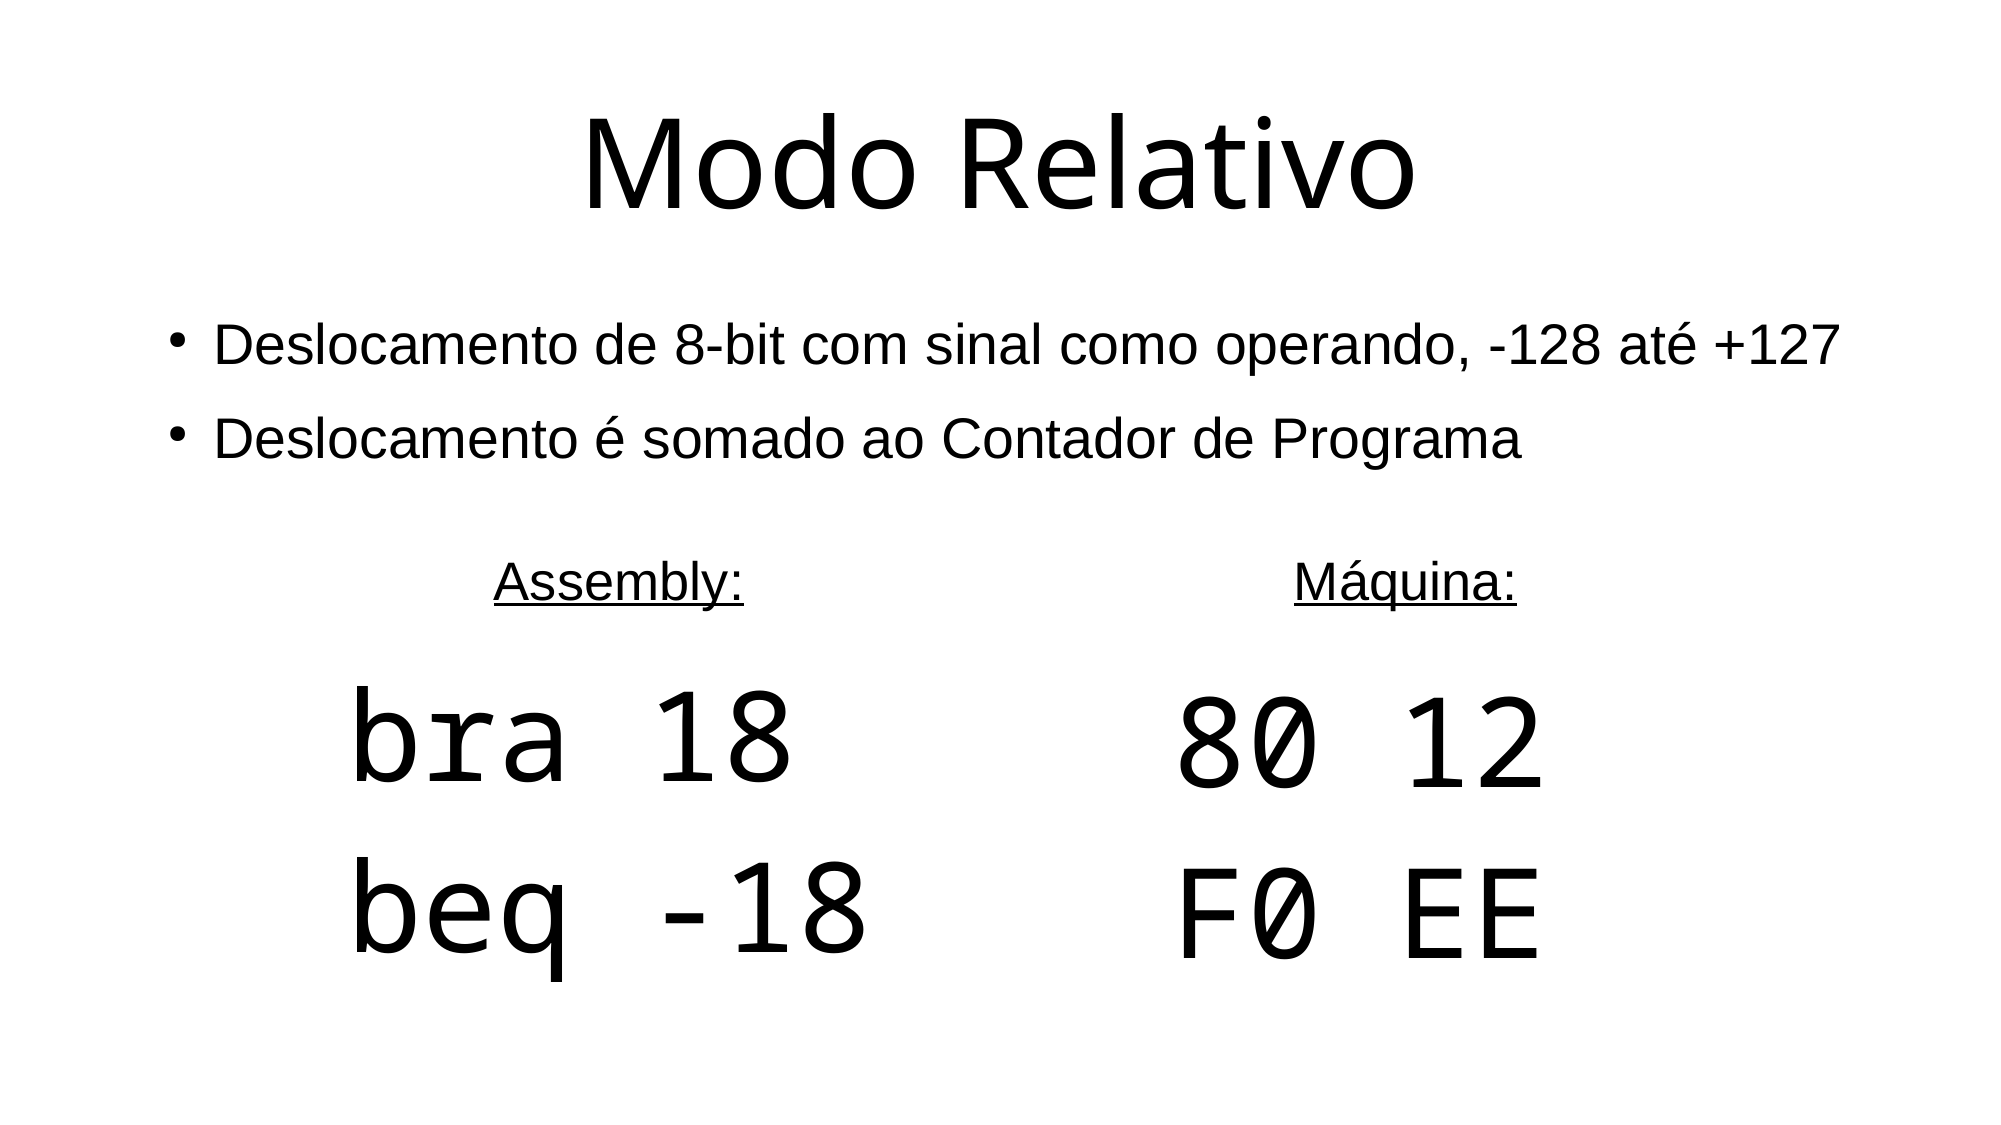

Modo Relativo
# Deslocamento de 8-bit com sinal como operando, -128 até +127
Deslocamento é somado ao Contador de Programa
Assembly:
Máquina:
bra 18
beq -18
80 12
F0 EE